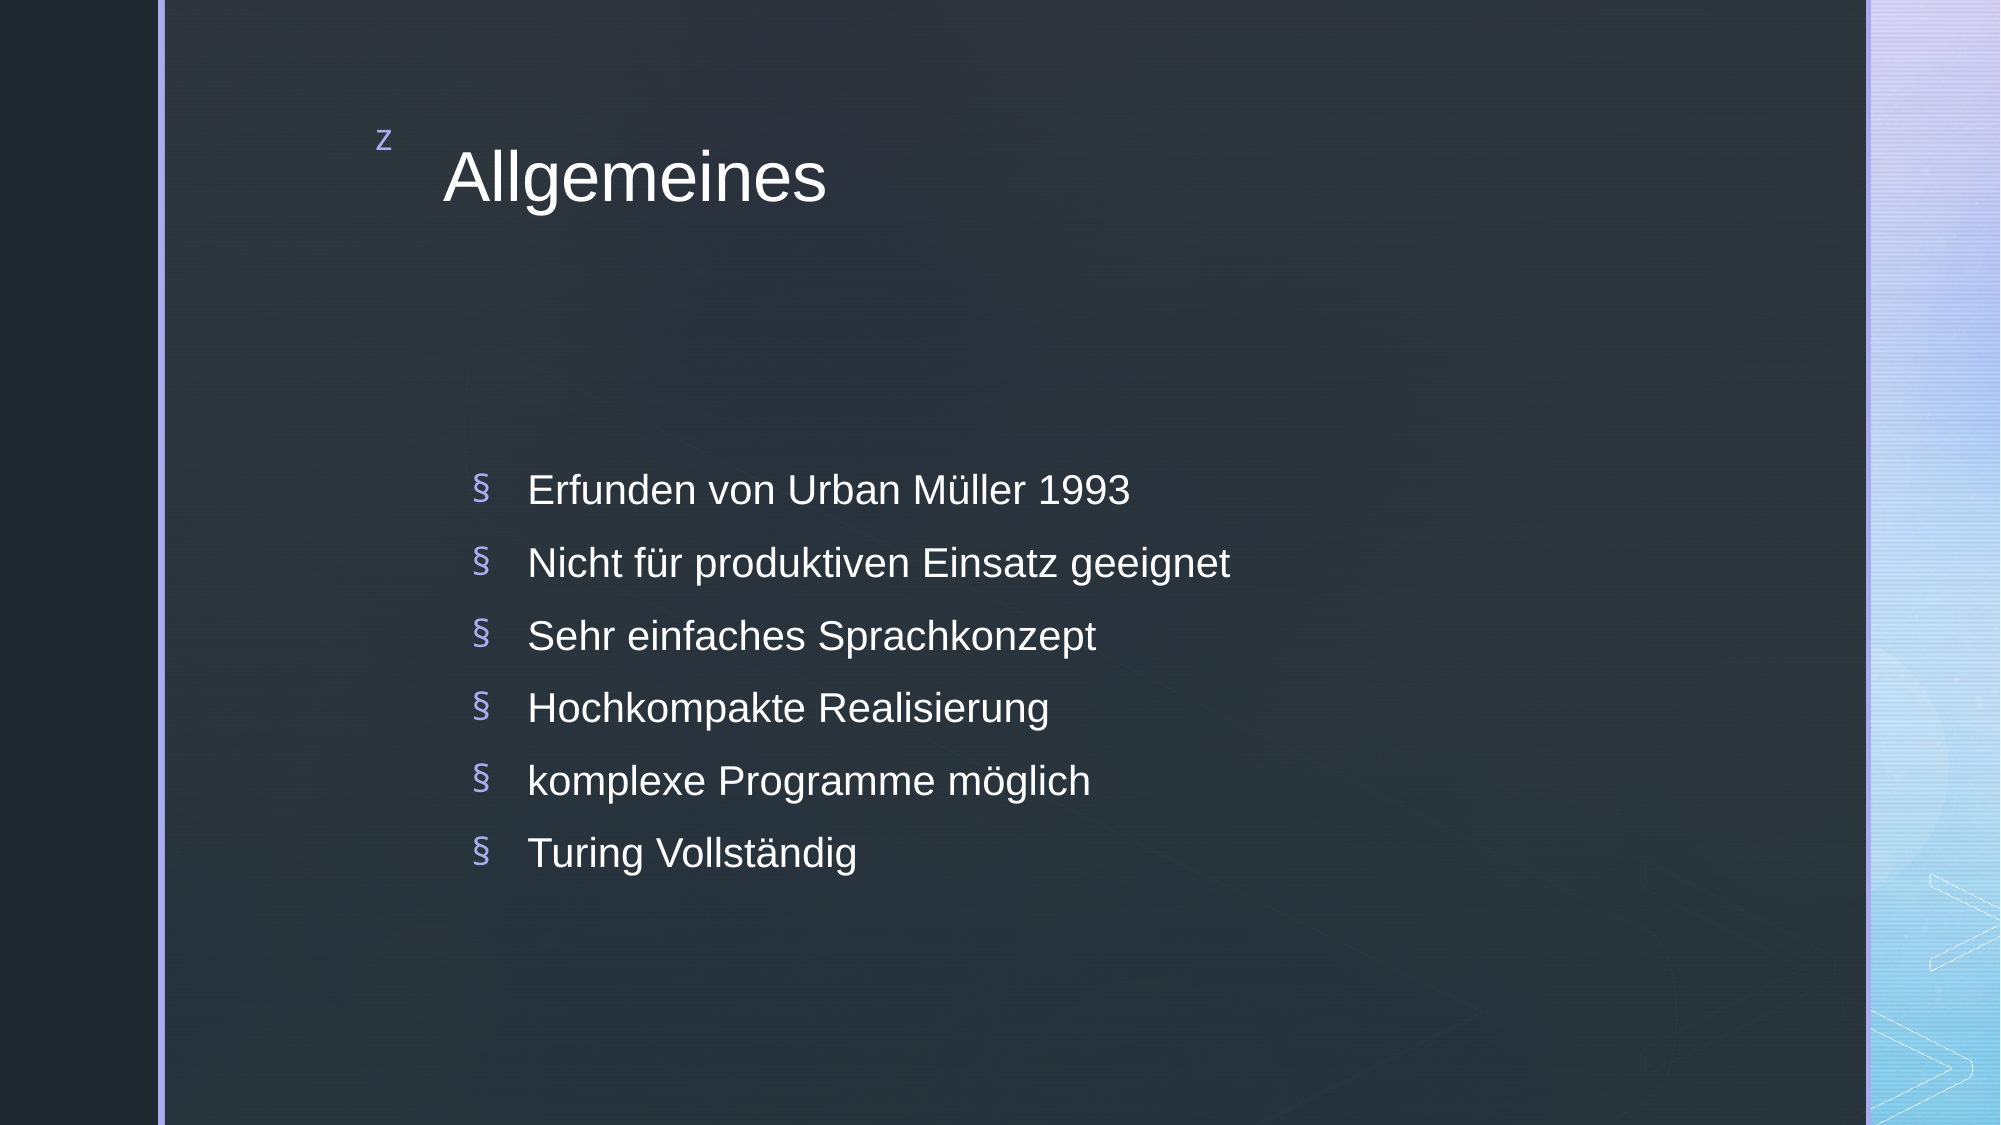

# Allgemeines
Erfunden von Urban Müller 1993
Nicht für produktiven Einsatz geeignet
Sehr einfaches Sprachkonzept
Hochkompakte Realisierung
komplexe Programme möglich
Turing Vollständig